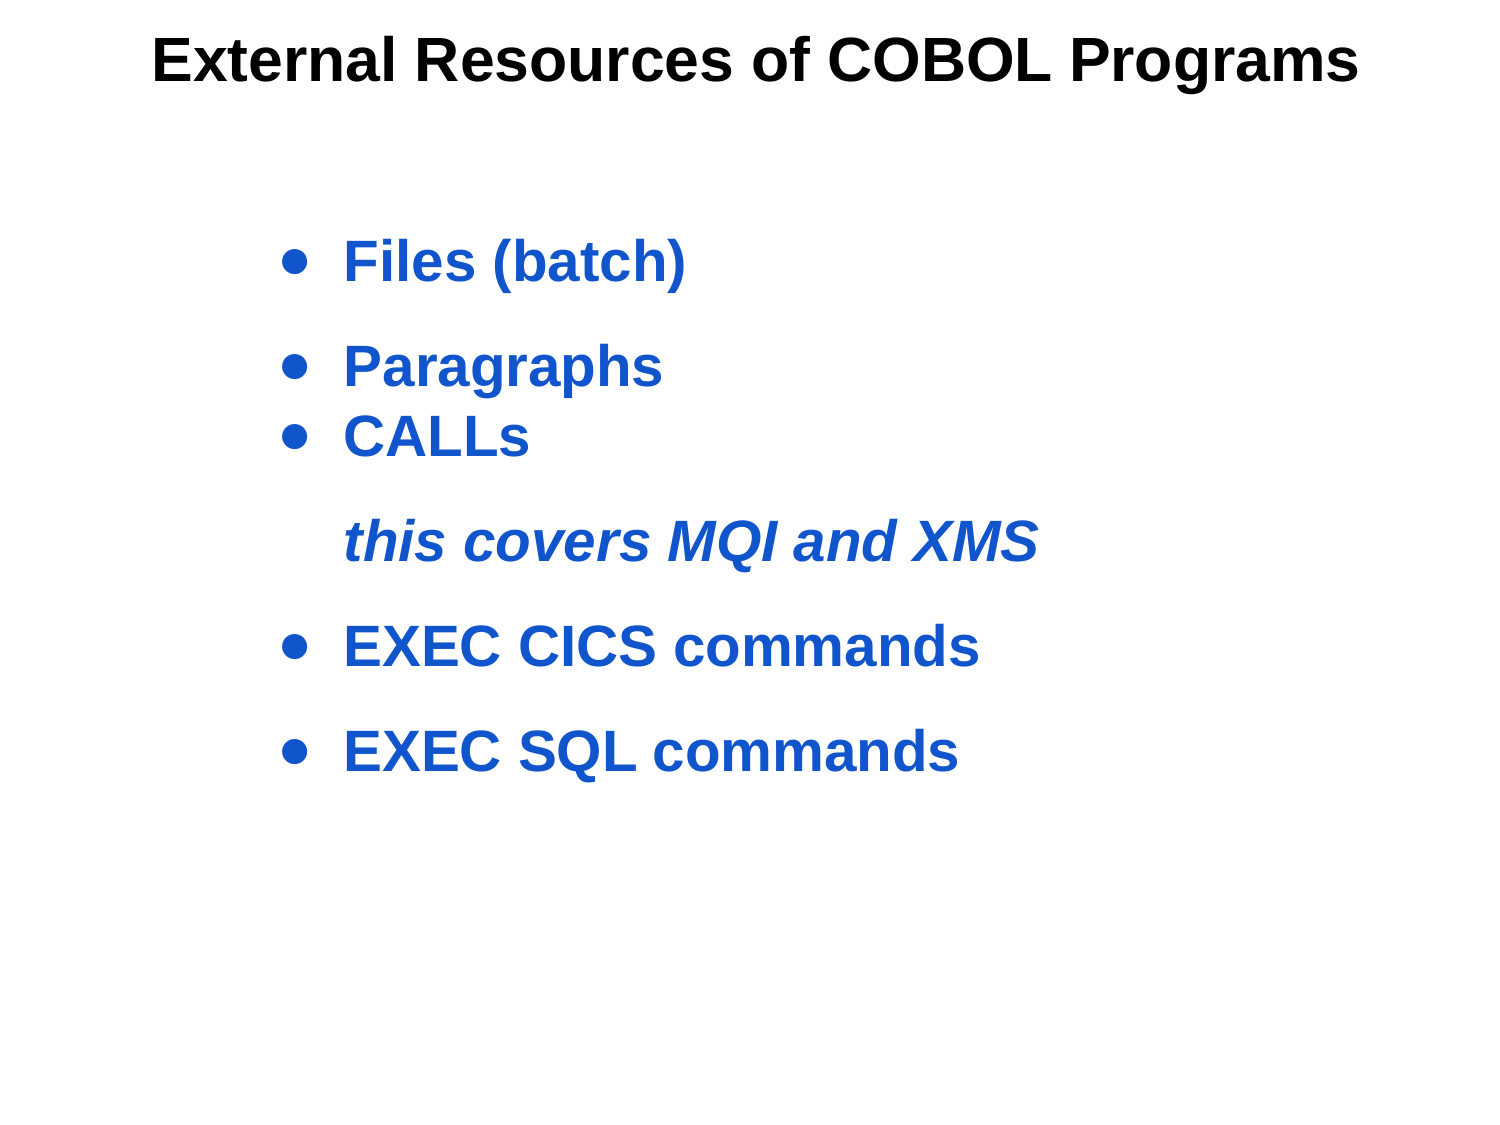

External Resources of COBOL Programs
Files (batch)
Paragraphs
CALLs
this covers MQI and XMS
EXEC CICS commands
EXEC SQL commands